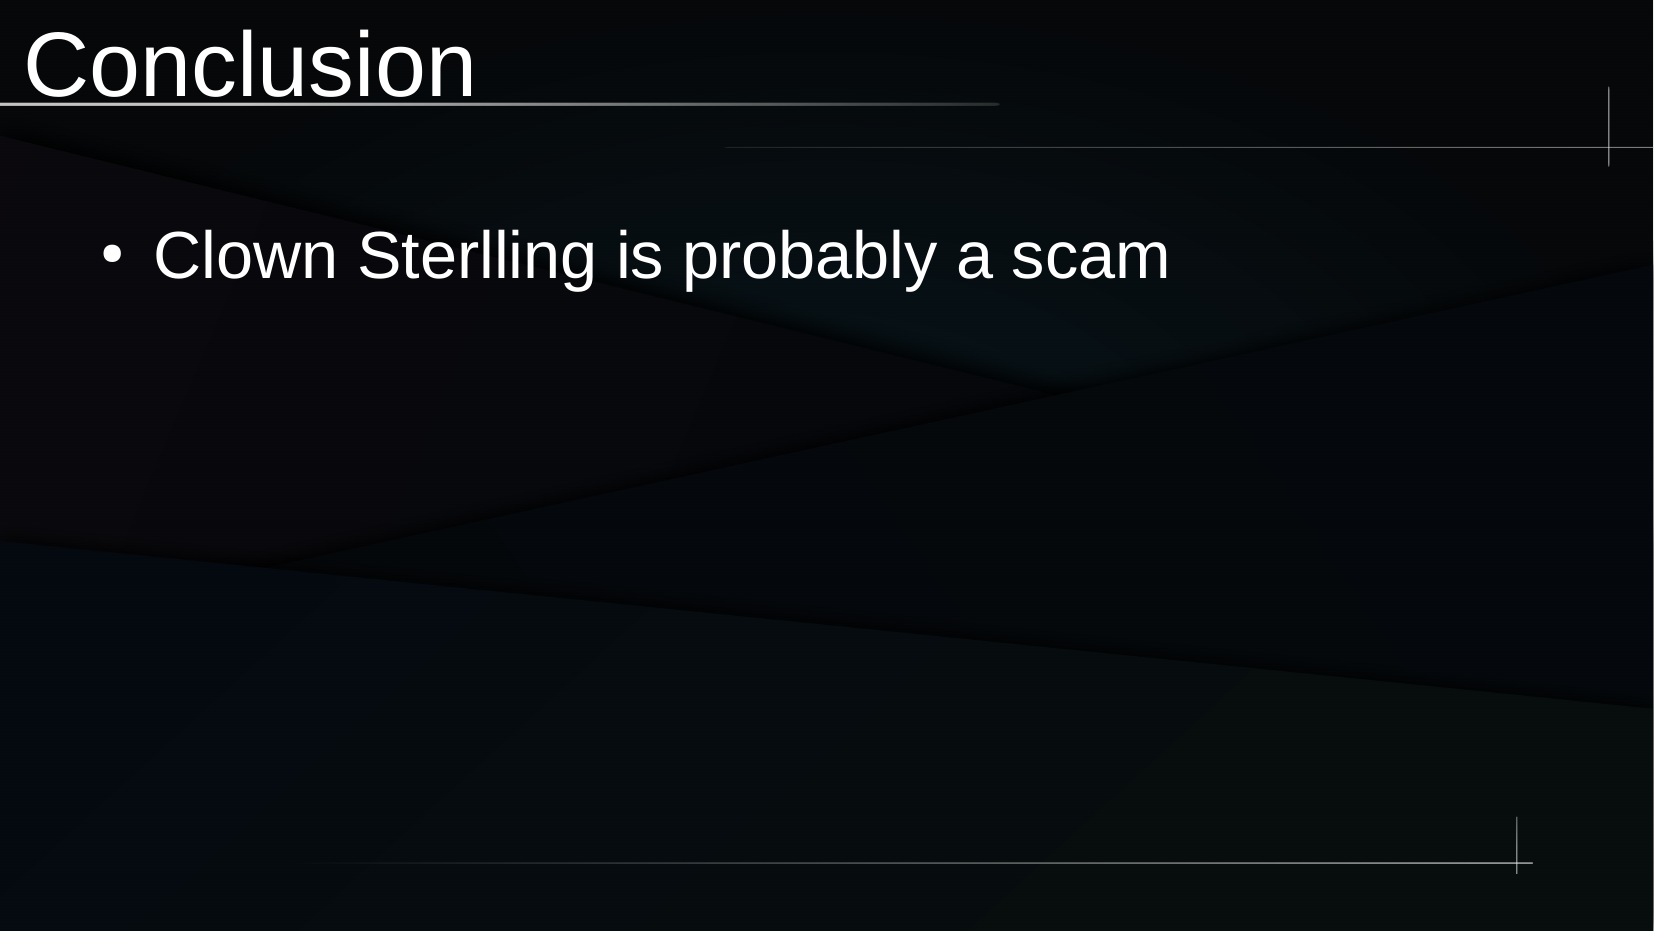

# Conclusion
Clown Sterlling is probably a scam